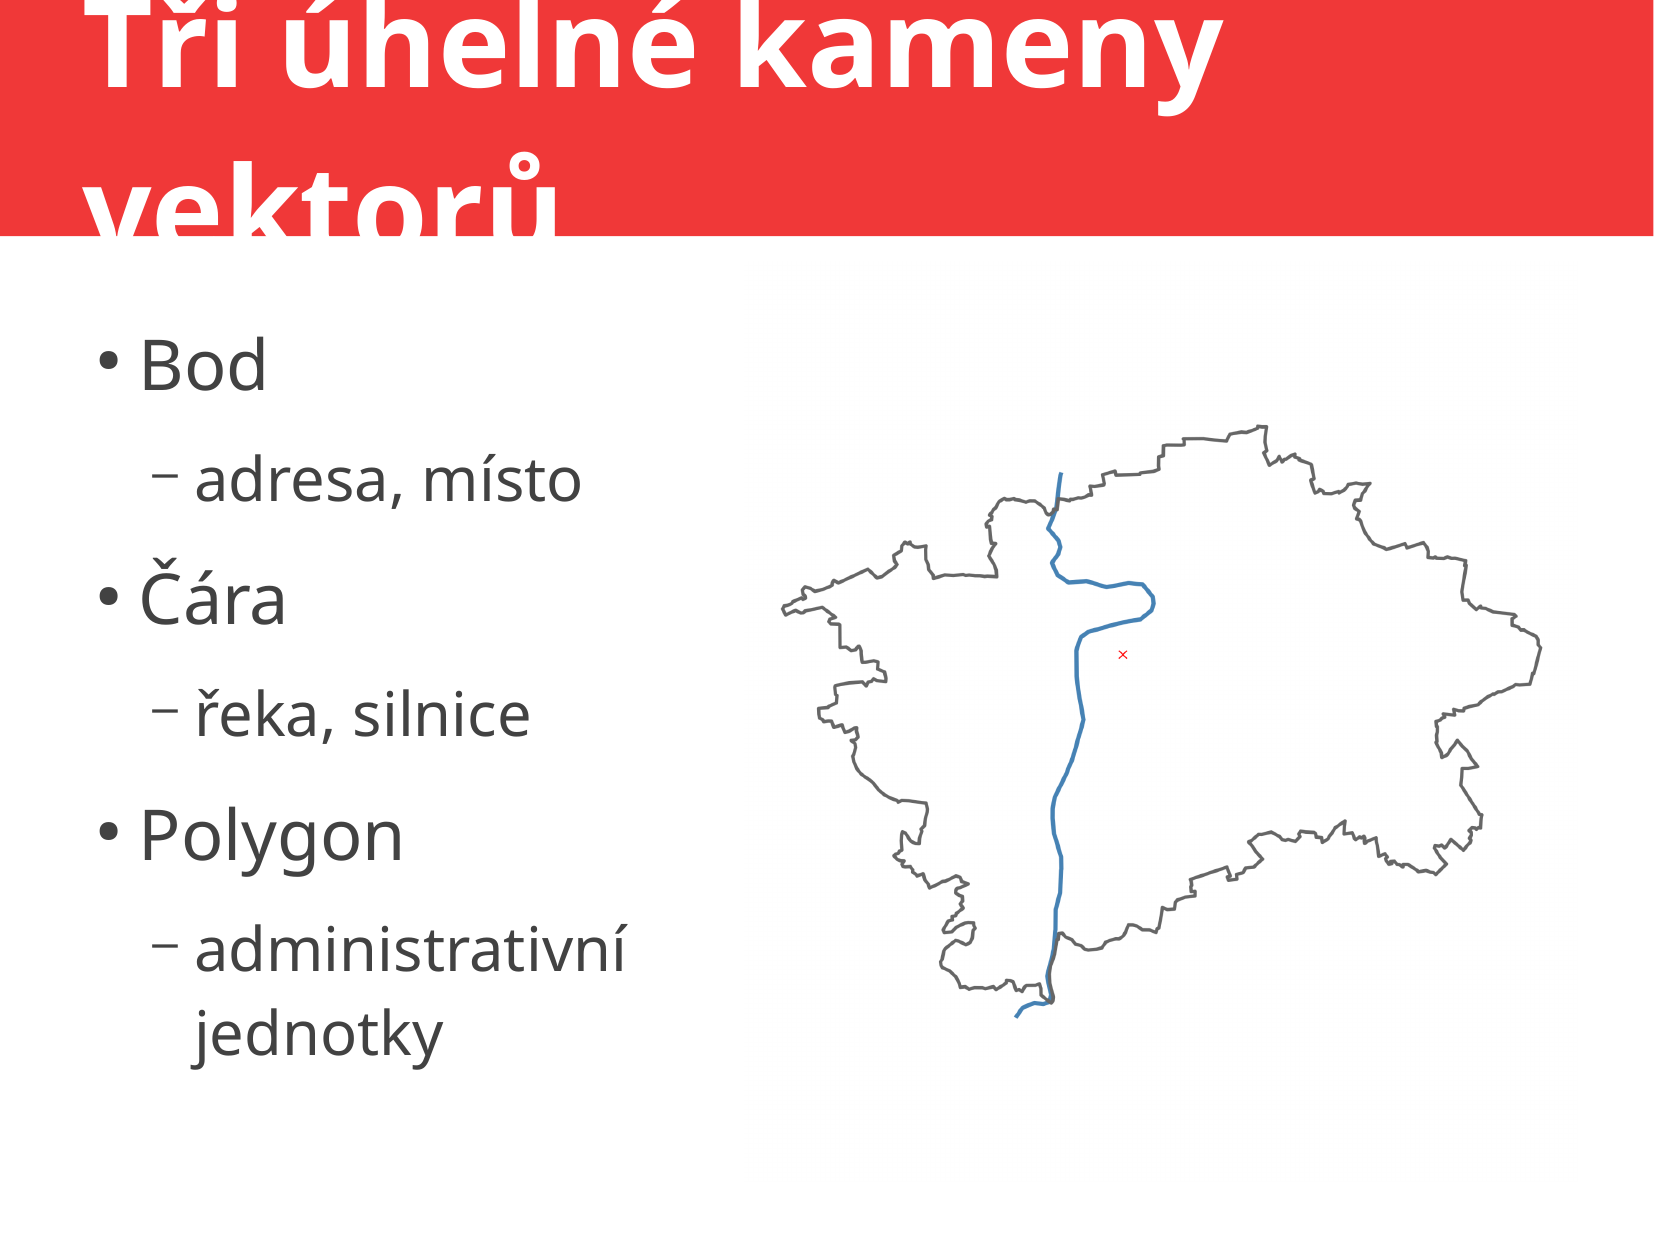

# Tři úhelné kameny vektorů
Bod
adresa, místo
Čára
řeka, silnice
Polygon
administrativní jednotky